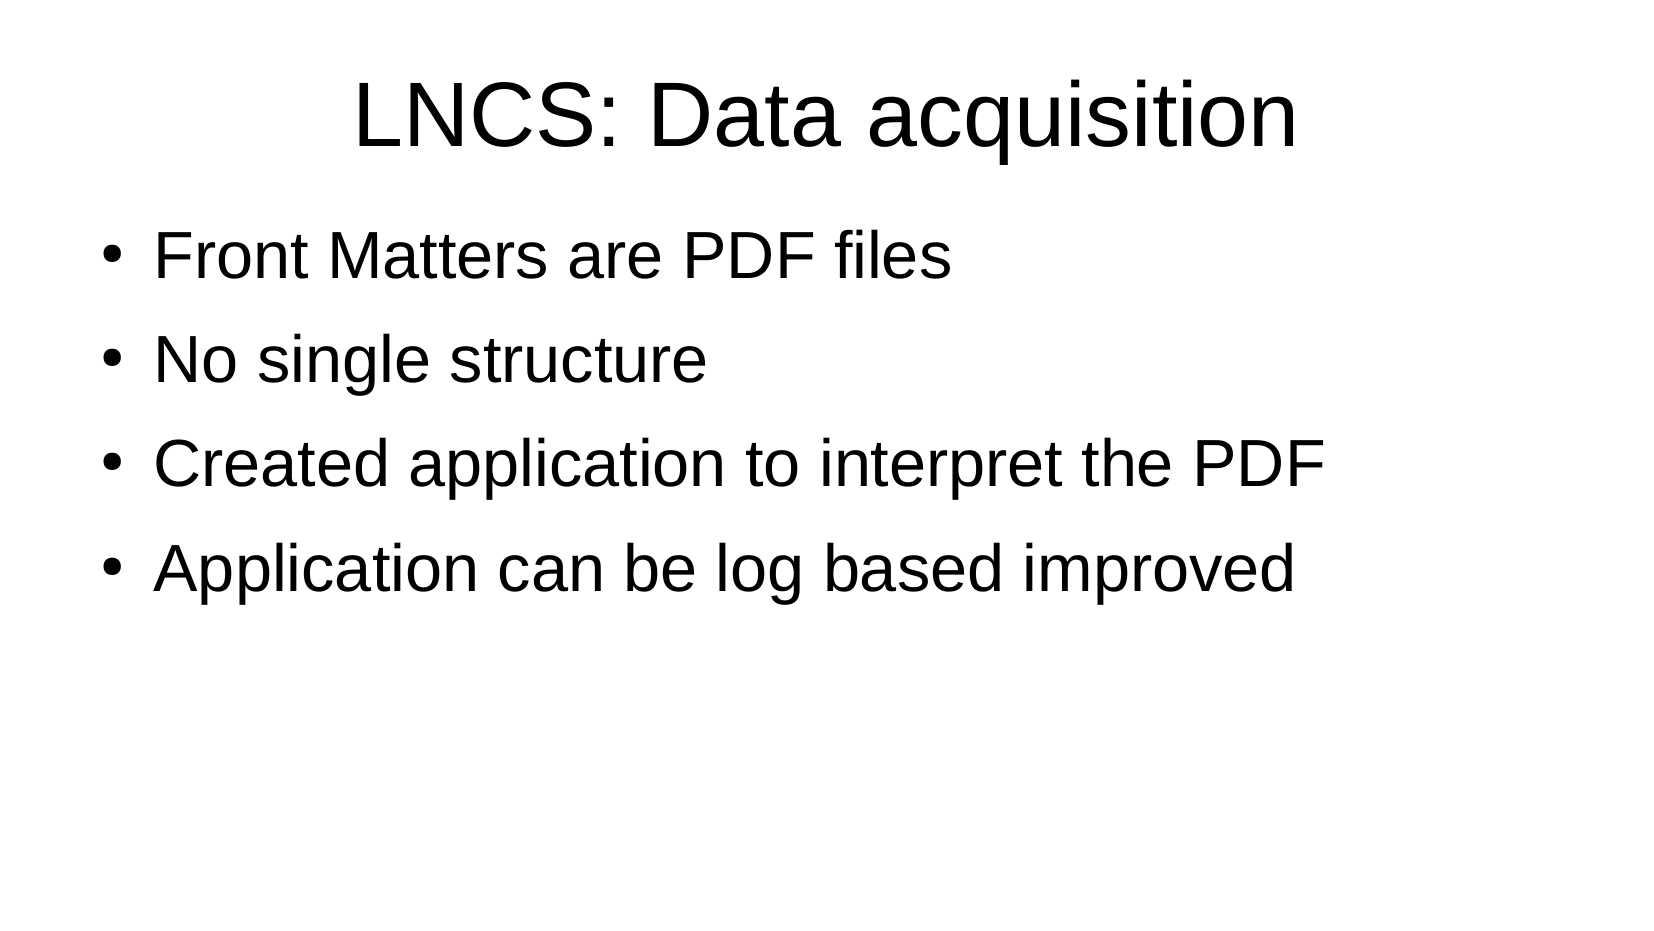

# LNCS: Data acquisition
Front Matters are PDF files
No single structure
Created application to interpret the PDF
Application can be log based improved